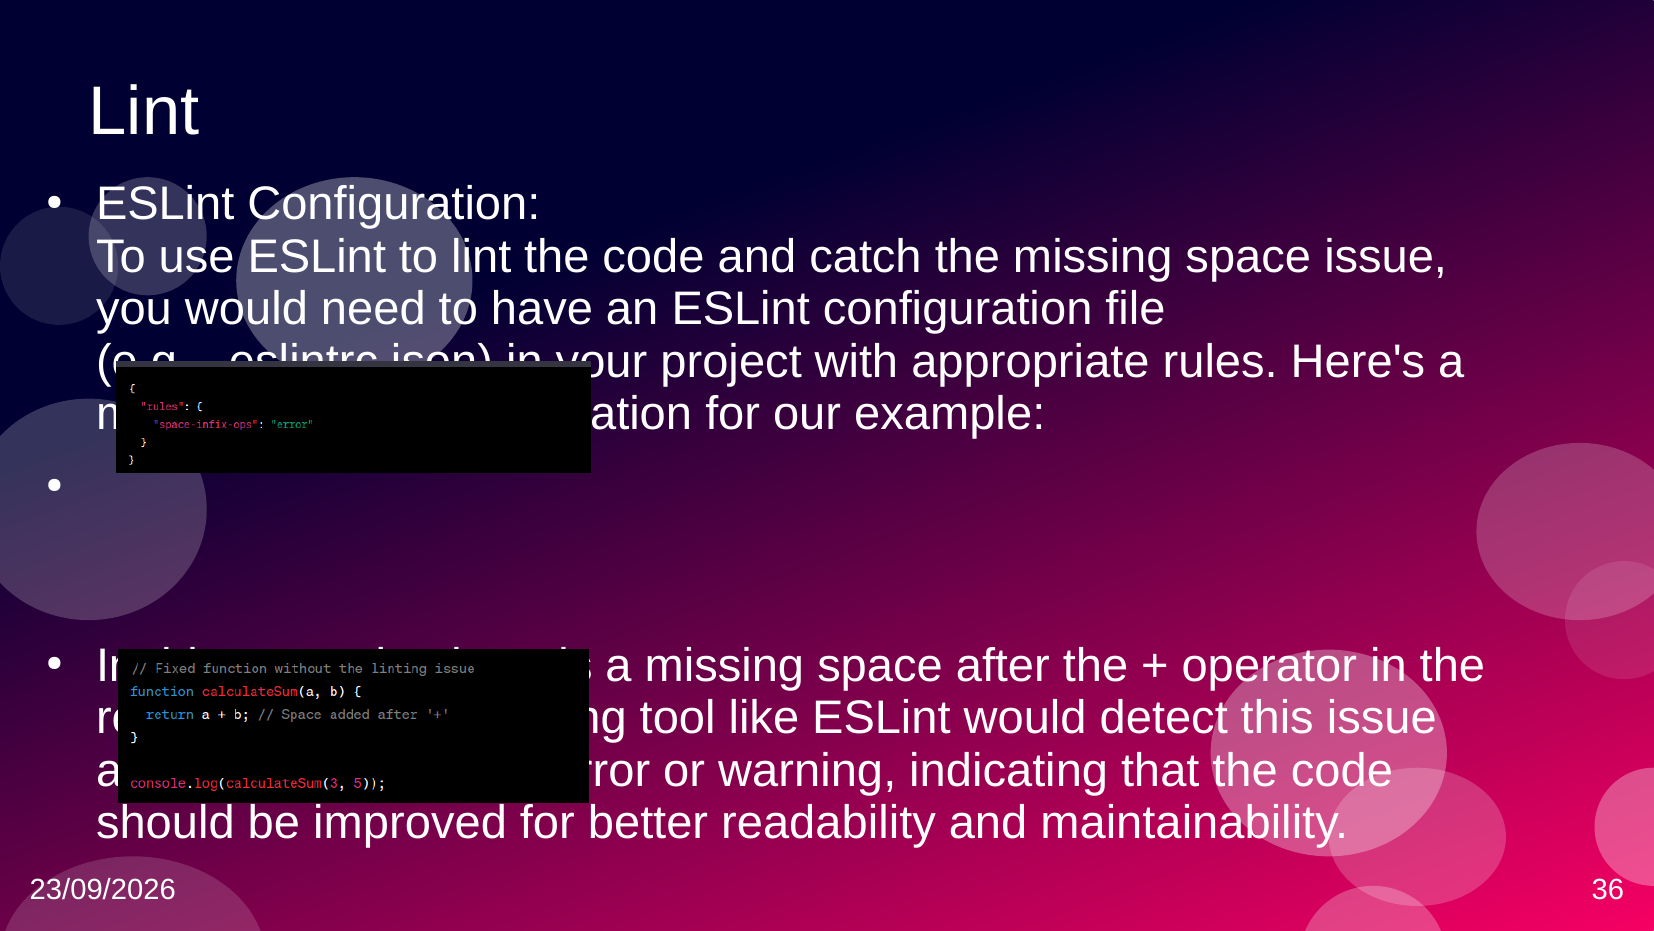

# Lint
ESLint Configuration:
To use ESLint to lint the code and catch the missing space issue, you would need to have an ESLint configuration file (e.g., .eslintrc.json) in your project with appropriate rules. Here's a minimal ESLint configuration for our example:
In this example, there is a missing space after the + operator in the return statement. A linting tool like ESLint would detect this issue and flag it as a linting error or warning, indicating that the code should be improved for better readability and maintainability.
36